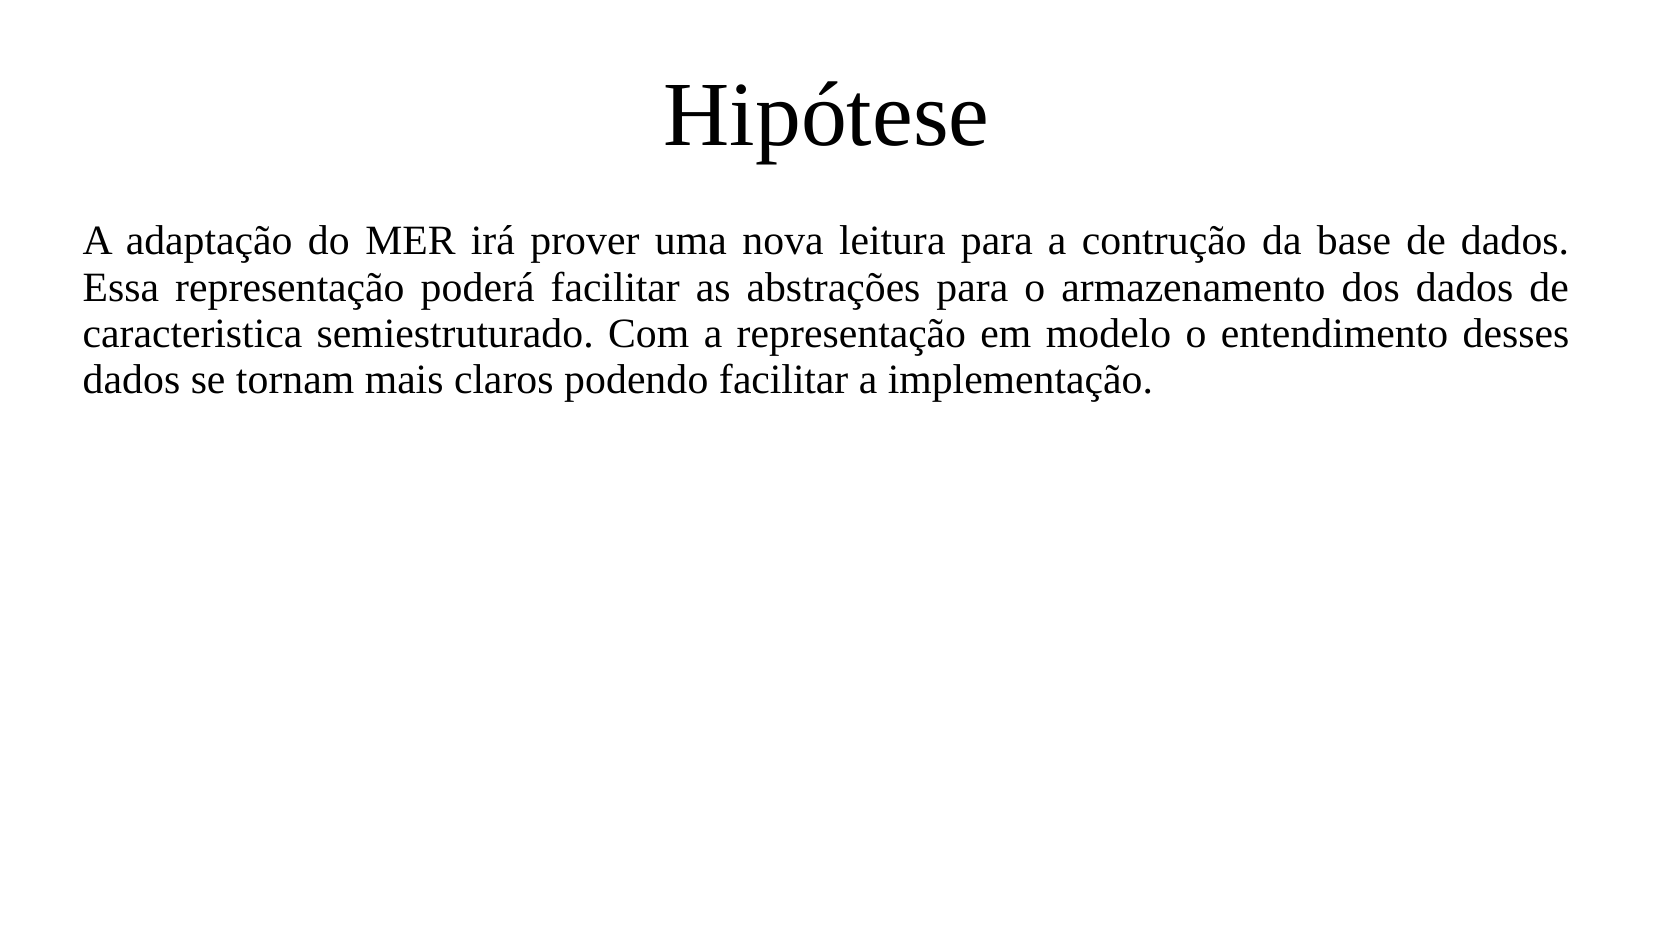

# Hipótese
A adaptação do MER irá prover uma nova leitura para a contrução da base de dados. Essa representação poderá facilitar as abstrações para o armazenamento dos dados de caracteristica semiestruturado. Com a representação em modelo o entendimento desses dados se tornam mais claros podendo facilitar a implementação.